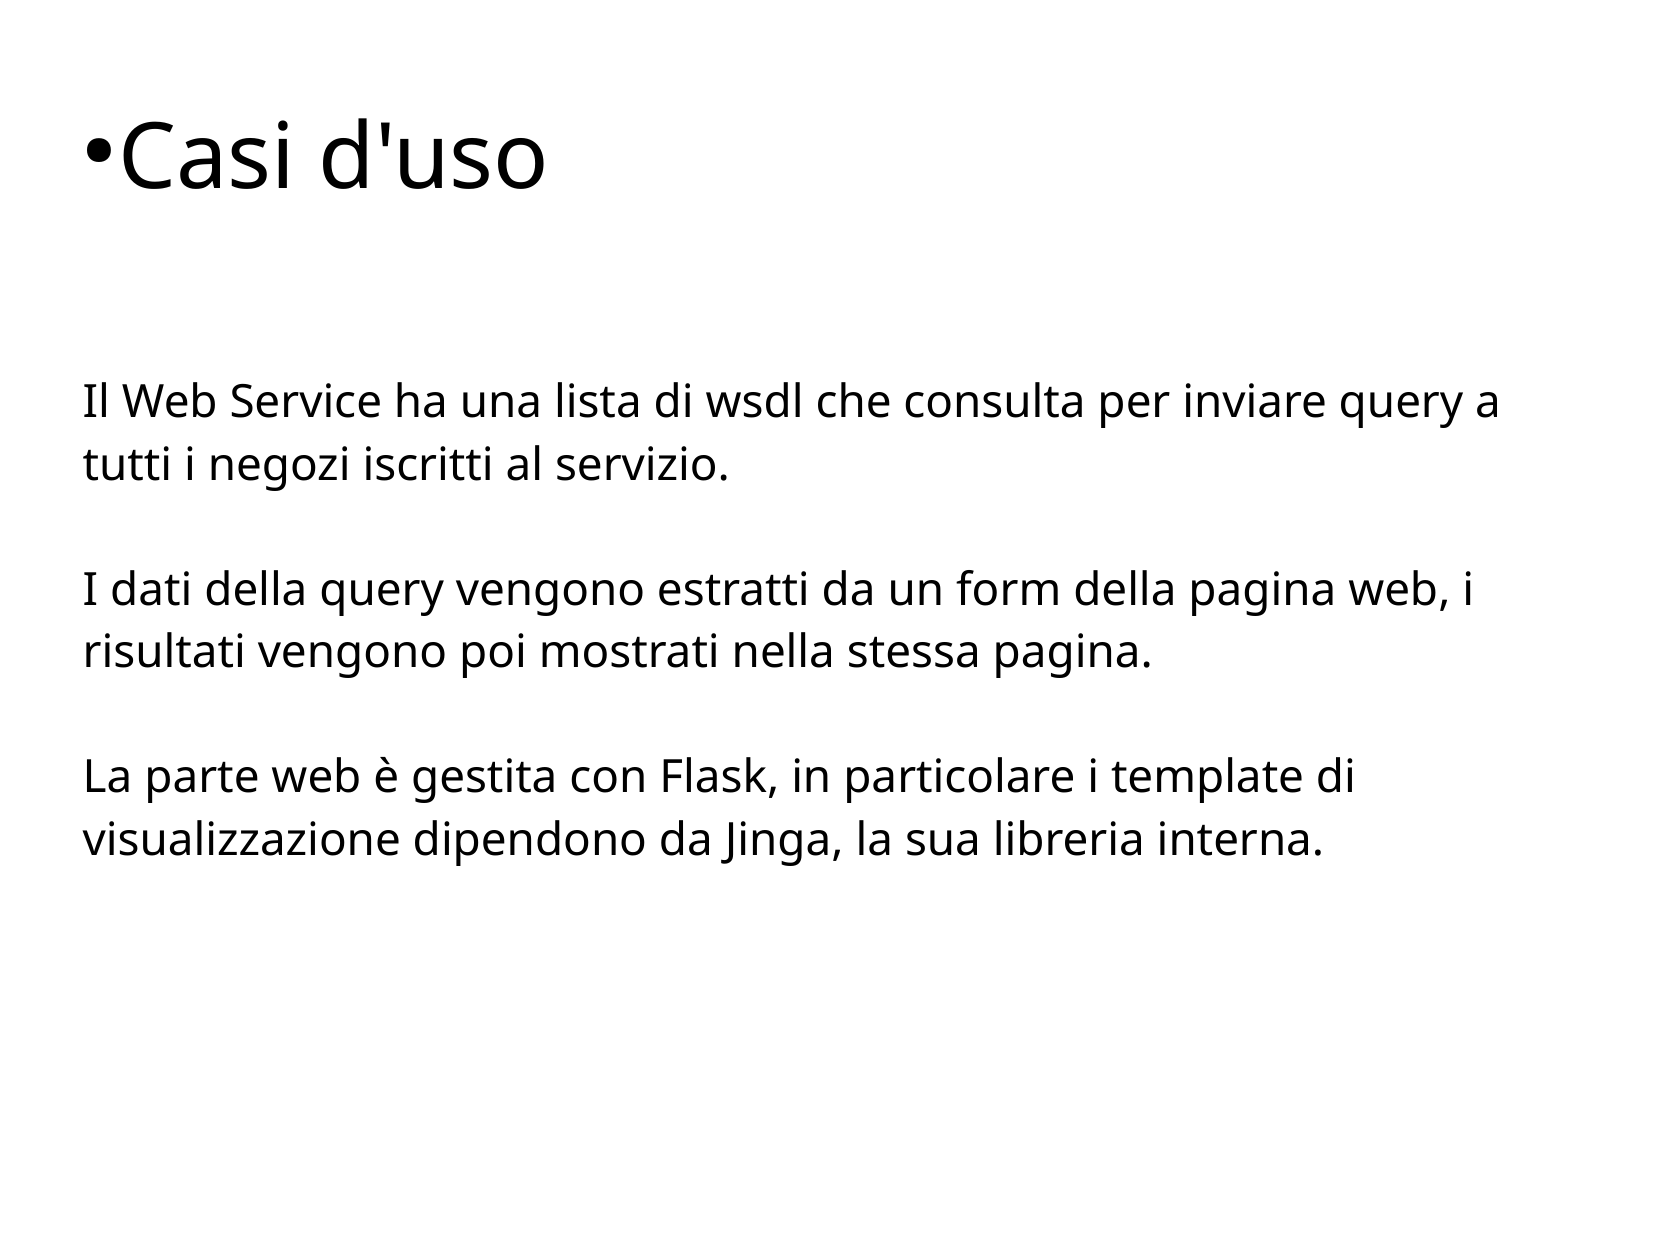

# Casi d'uso
Il Web Service ha una lista di wsdl che consulta per inviare query a tutti i negozi iscritti al servizio.
I dati della query vengono estratti da un form della pagina web, i risultati vengono poi mostrati nella stessa pagina.
La parte web è gestita con Flask, in particolare i template di visualizzazione dipendono da Jinga, la sua libreria interna.